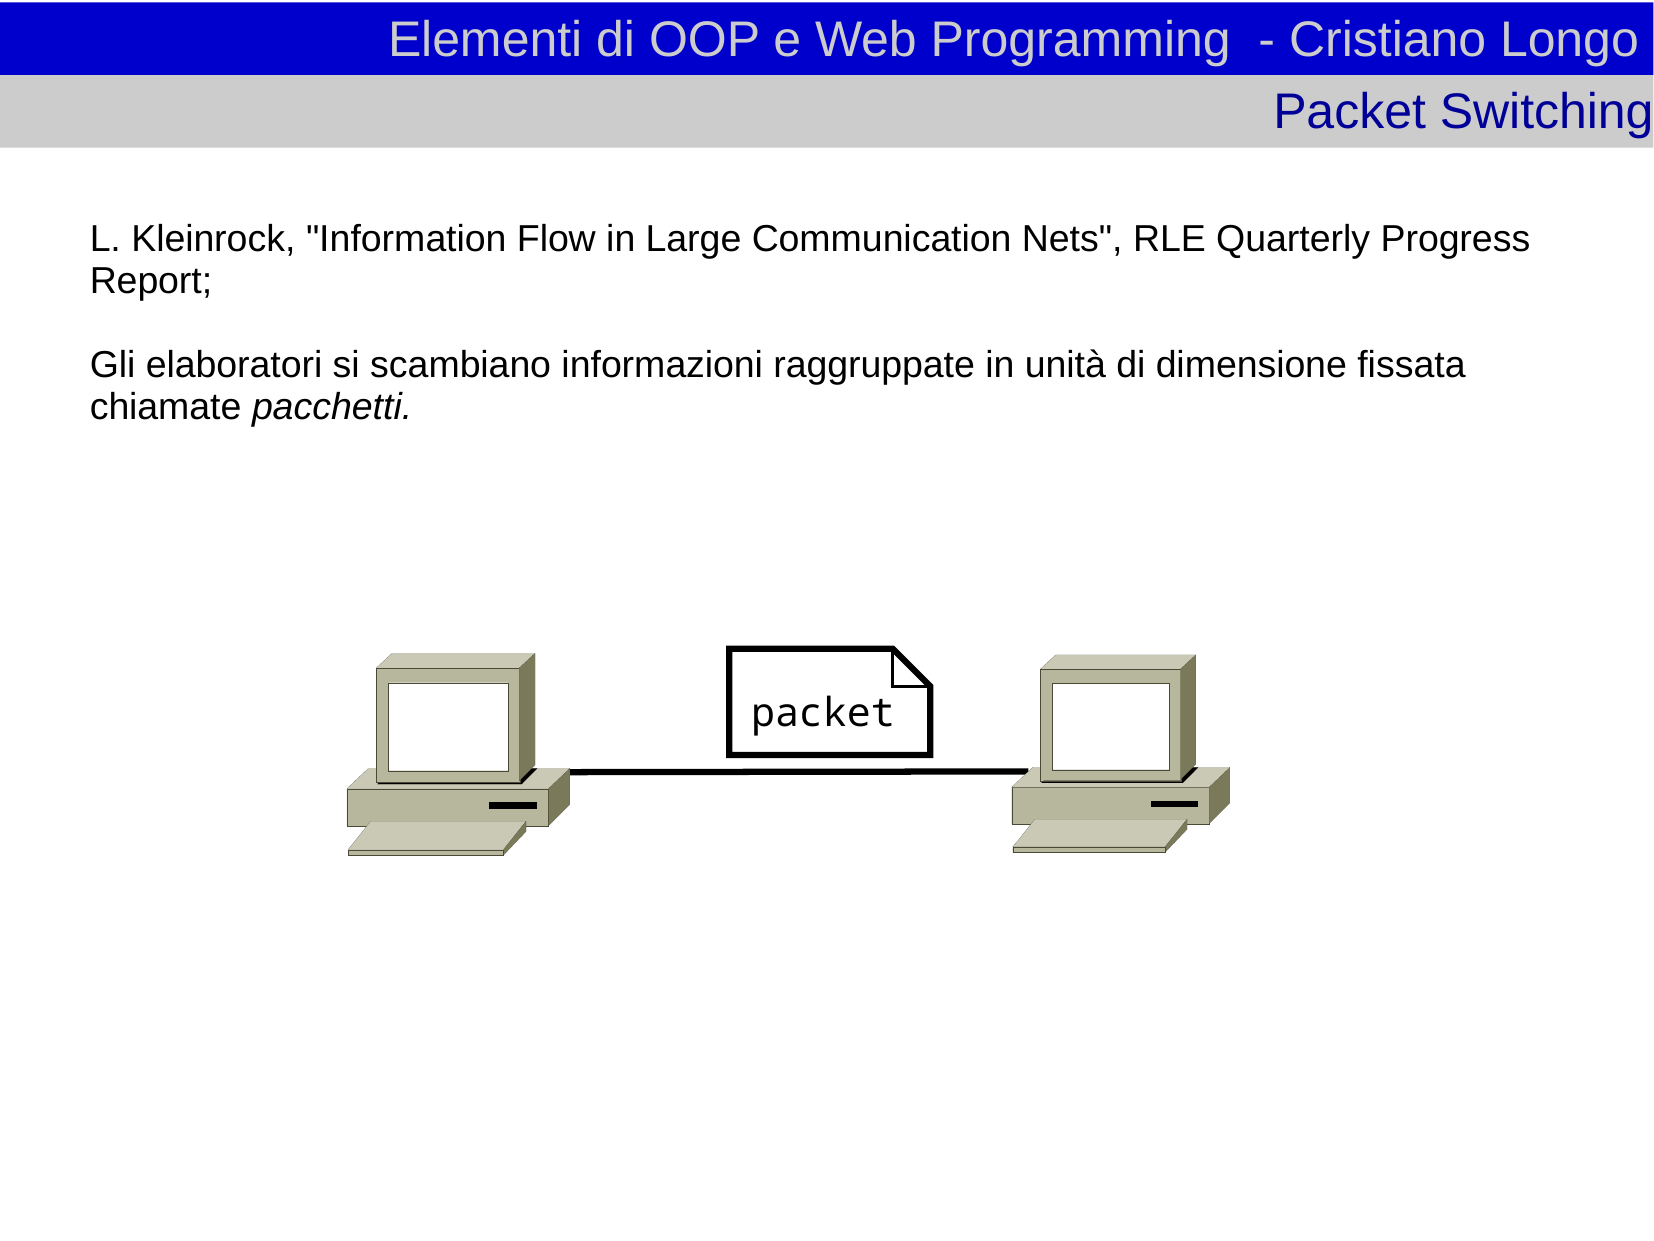

# Elementi di OOP e Web Programming - Cristiano Longo
Packet Switching
L. Kleinrock, "Information Flow in Large Communication Nets", RLE Quarterly Progress Report;
Gli elaboratori si scambiano informazioni raggruppate in unità di dimensione fissata chiamate pacchetti.
| Utente | Cane |
| --- | --- |
| alice | fuffy |
| charlie | doggy |
| charlie | pluto |
| bob | fuffy |